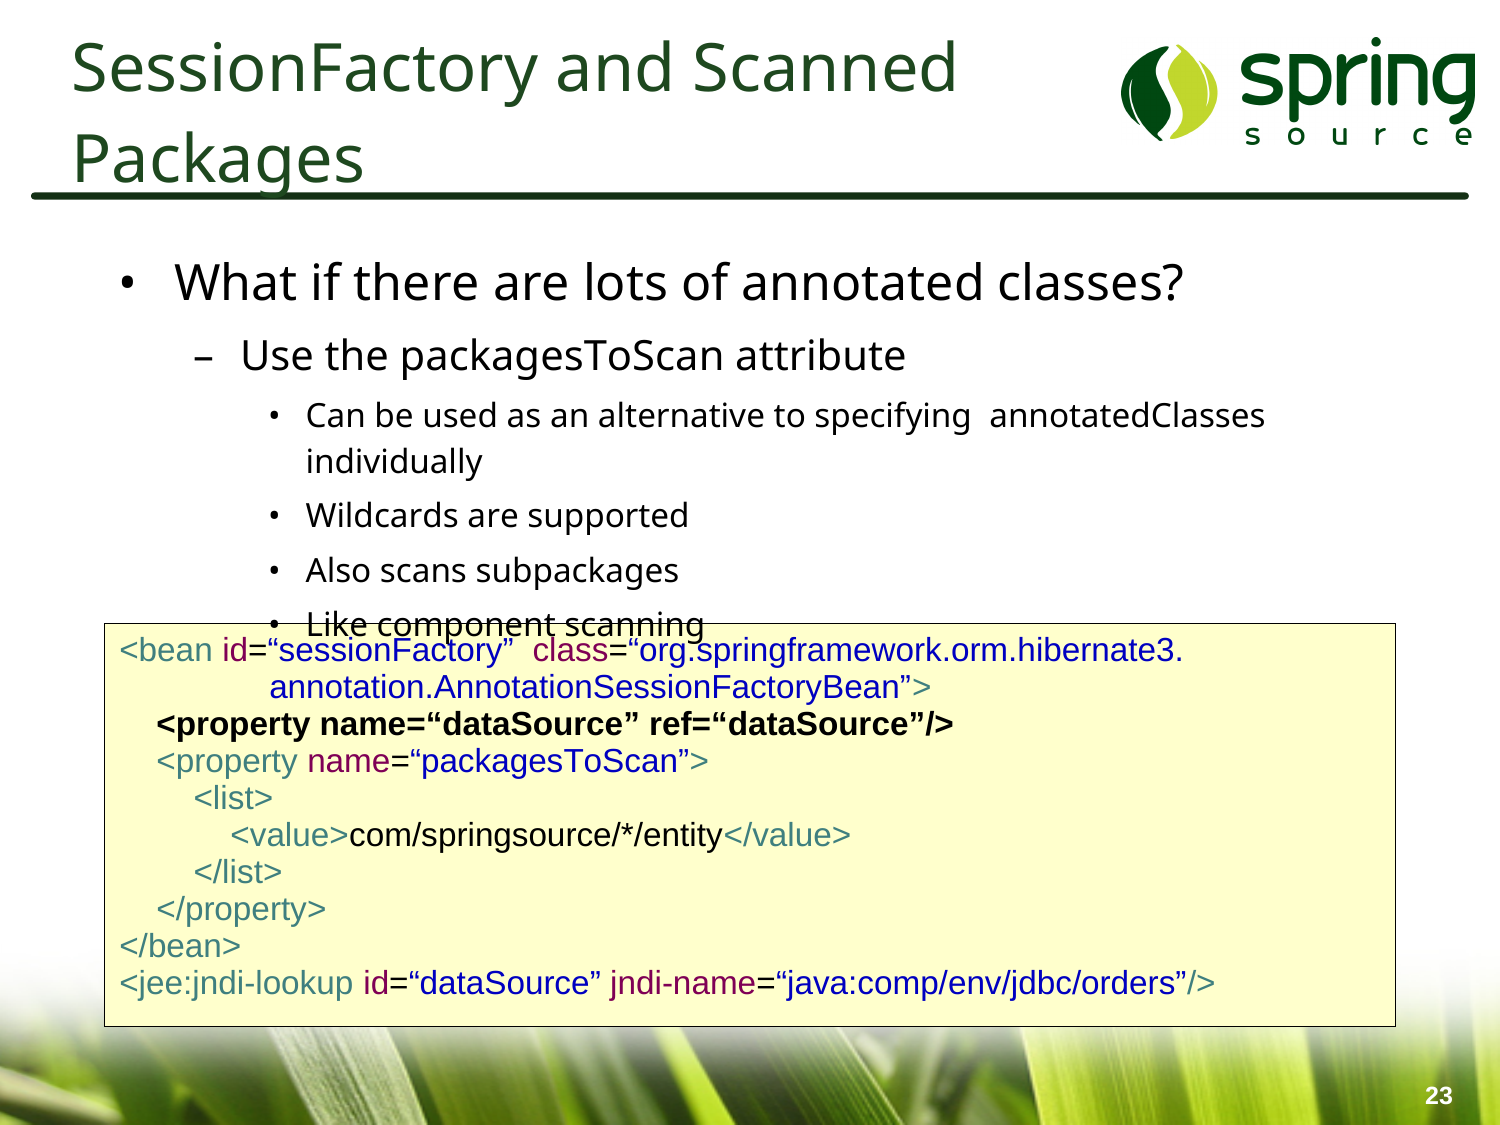

# SessionFactory and Scanned Packages
What if there are lots of annotated classes?
Use the packagesToScan attribute
Can be used as an alternative to specifying annotatedClasses individually
Wildcards are supported
Also scans subpackages
Like component scanning
<bean id=“sessionFactory” class=“org.springframework.orm.hibernate3.
	annotation.AnnotationSessionFactoryBean”>
 <property name=“dataSource” ref=“dataSource”/>
 <property name=“packagesToScan”>
 <list>
 <value>com/springsource/*/entity</value>
 </list>
 </property>
</bean>
<jee:jndi-lookup id=“dataSource” jndi-name=“java:comp/env/jdbc/orders”/>